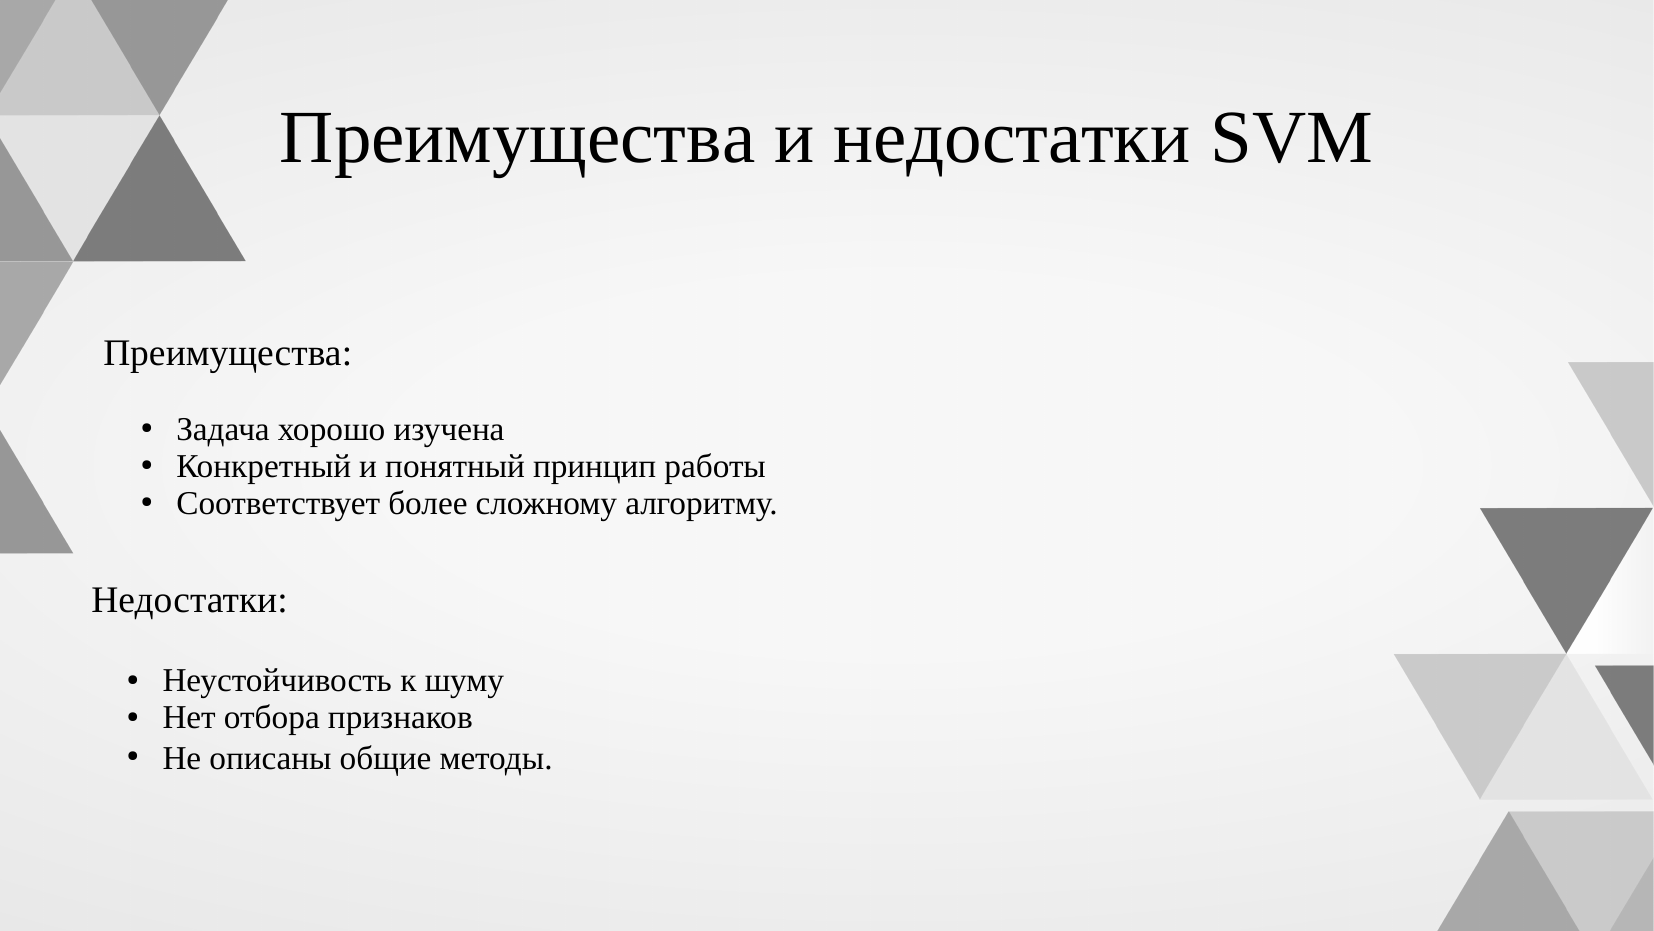

Преимущества и недостатки SVM
Преимущества:
Задача хорошо изучена
Конкретный и понятный принцип работы
Соответствует более сложному алгоритму.
Недостатки:
Неустойчивость к шуму
Нет отбора признаков
Не описаны общие методы.